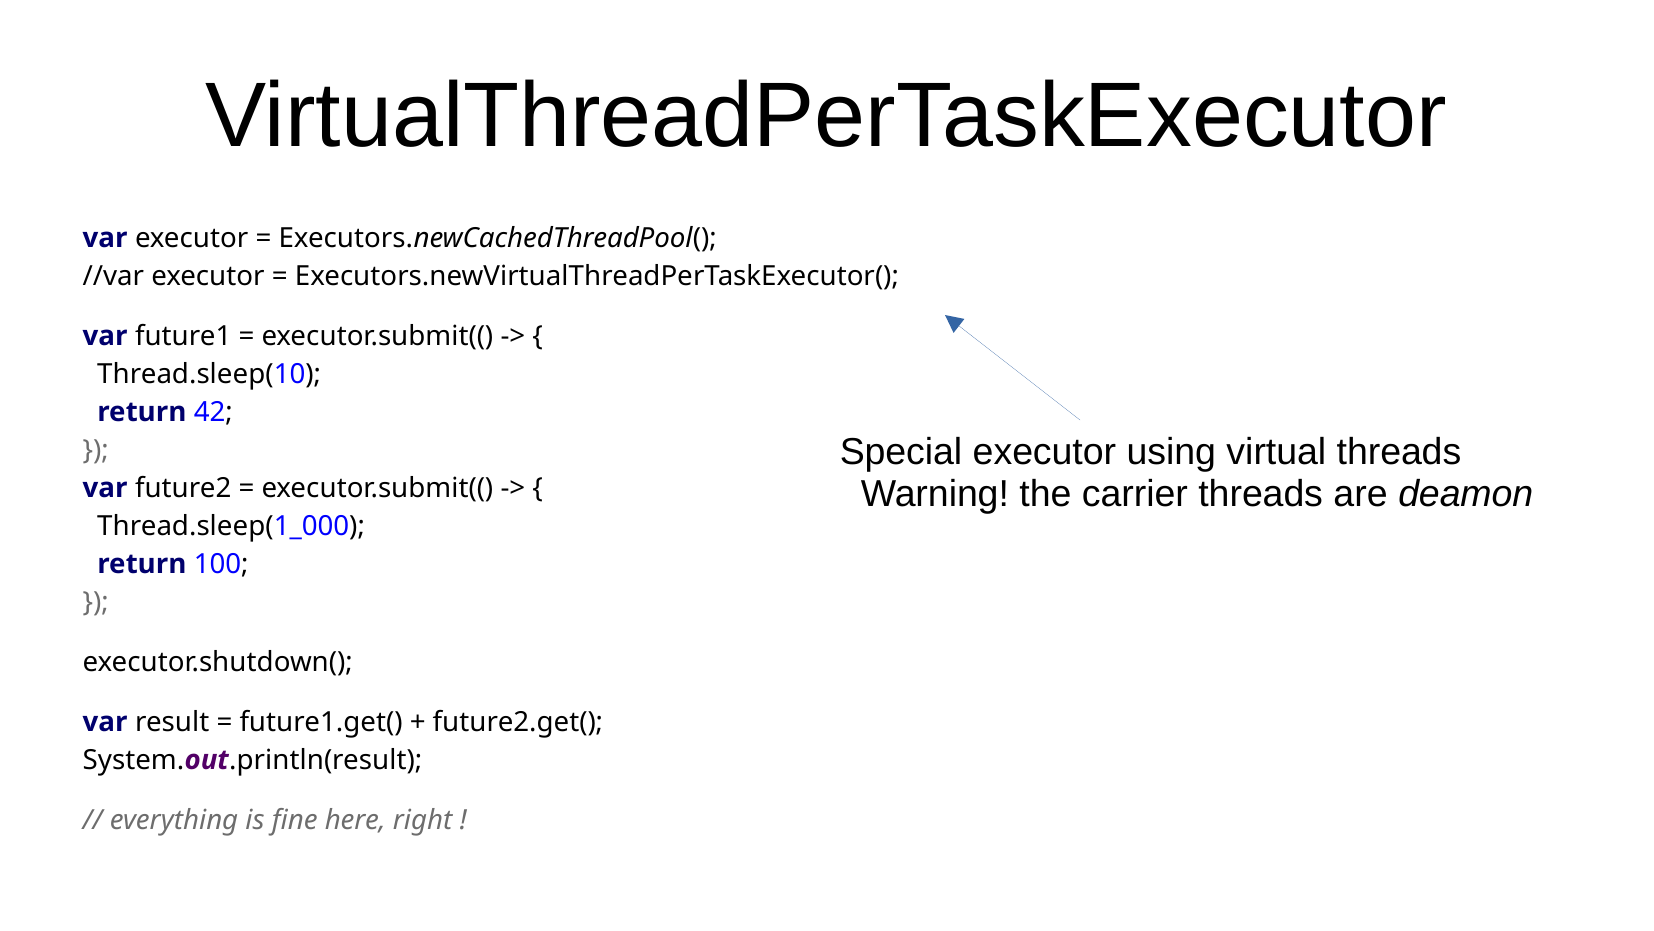

# VirtualThreadPerTaskExecutor
var executor = Executors.newCachedThreadPool();
//var executor = Executors.newVirtualThreadPerTaskExecutor();
var future1 = executor.submit(() -> {
 Thread.sleep(10);
 return 42;
});
var future2 = executor.submit(() -> {
 Thread.sleep(1_000);
 return 100;
});
executor.shutdown();
var result = future1.get() + future2.get();
System.out.println(result);
// everything is fine here, right !
Special executor using virtual threads
 Warning! the carrier threads are deamon